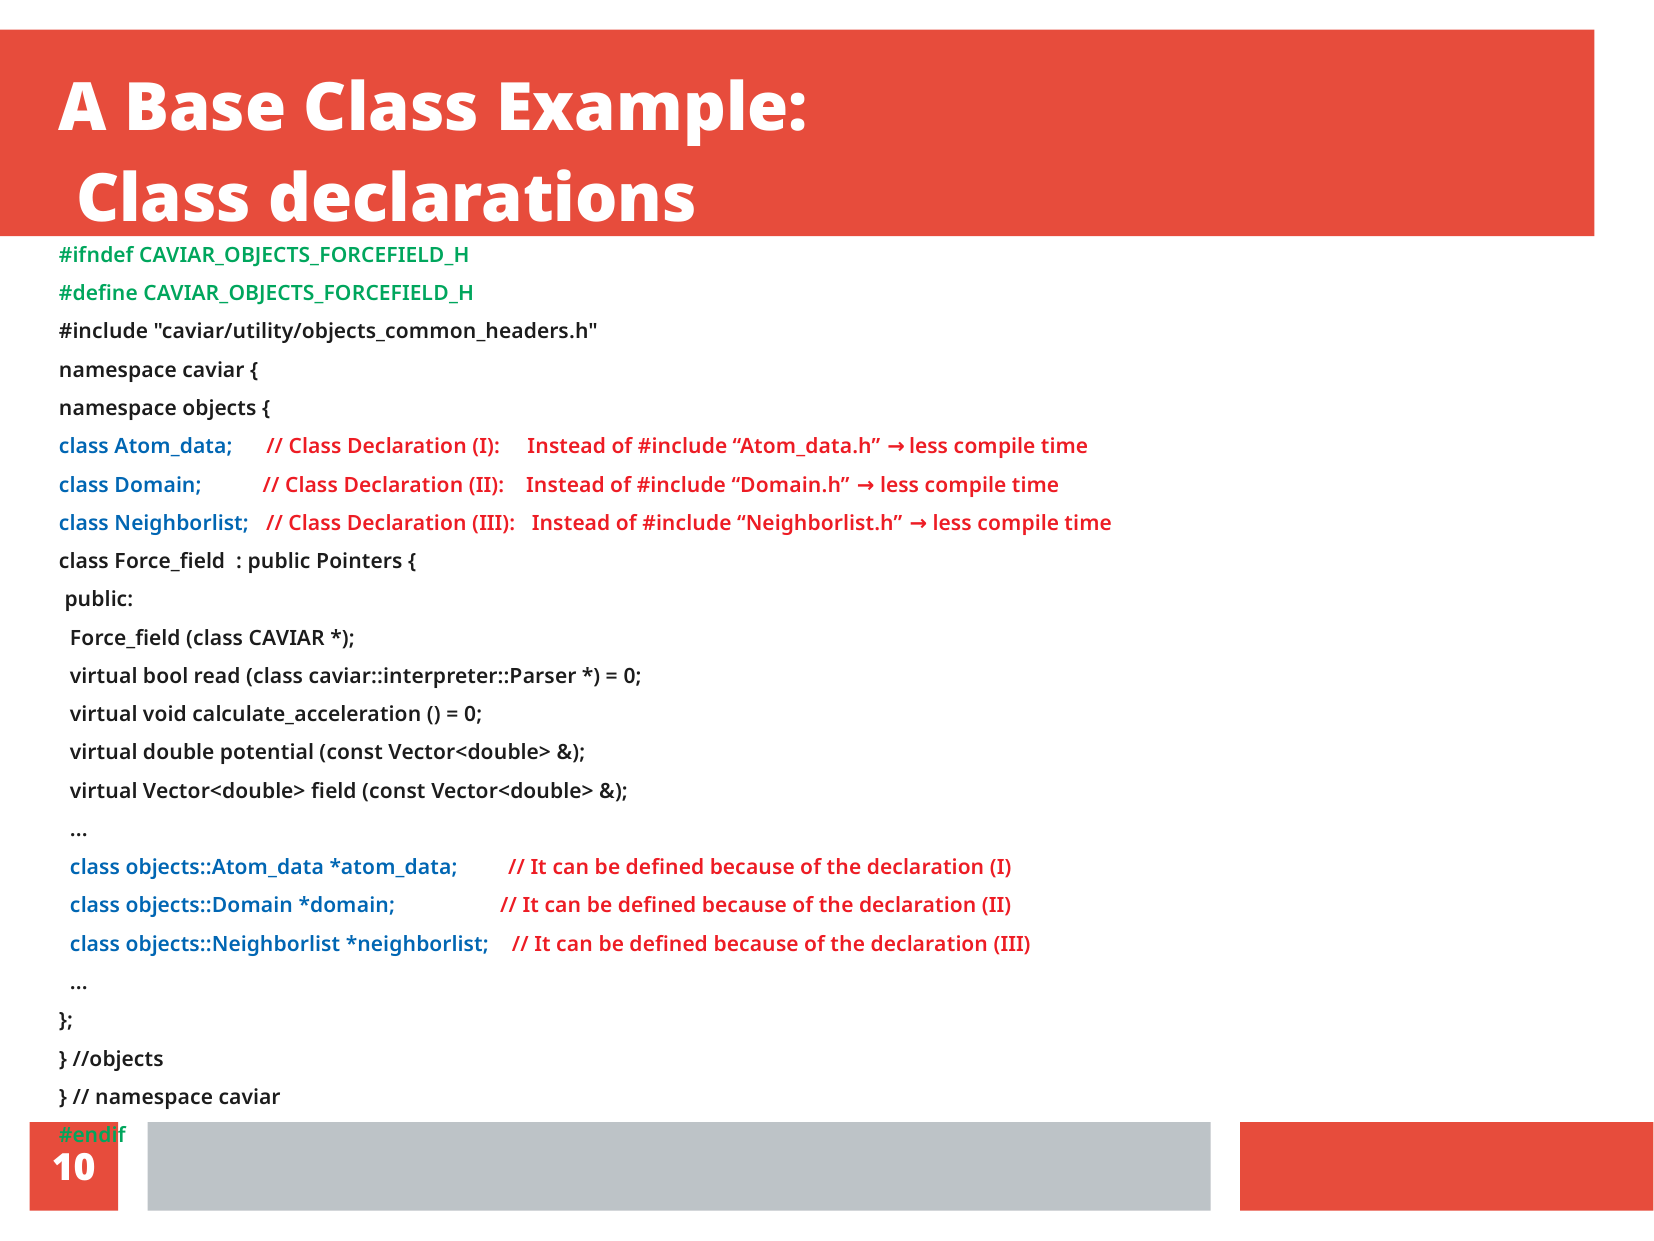

# A Base Class Example: Class declarations
#ifndef CAVIAR_OBJECTS_FORCEFIELD_H
#define CAVIAR_OBJECTS_FORCEFIELD_H
#include "caviar/utility/objects_common_headers.h"
namespace caviar {
namespace objects {
class Atom_data; // Class Declaration (I): Instead of #include “Atom_data.h” → less compile time
class Domain; // Class Declaration (II): Instead of #include “Domain.h” → less compile time
class Neighborlist; // Class Declaration (III): Instead of #include “Neighborlist.h” → less compile time
class Force_field : public Pointers {
 public:
 Force_field (class CAVIAR *);
 virtual bool read (class caviar::interpreter::Parser *) = 0;
 virtual void calculate_acceleration () = 0;
 virtual double potential (const Vector<double> &);
 virtual Vector<double> field (const Vector<double> &);
 ...
 class objects::Atom_data *atom_data; // It can be defined because of the declaration (I)
 class objects::Domain *domain; // It can be defined because of the declaration (II)
 class objects::Neighborlist *neighborlist; // It can be defined because of the declaration (III)
 ...
};
} //objects
} // namespace caviar
#endif
10